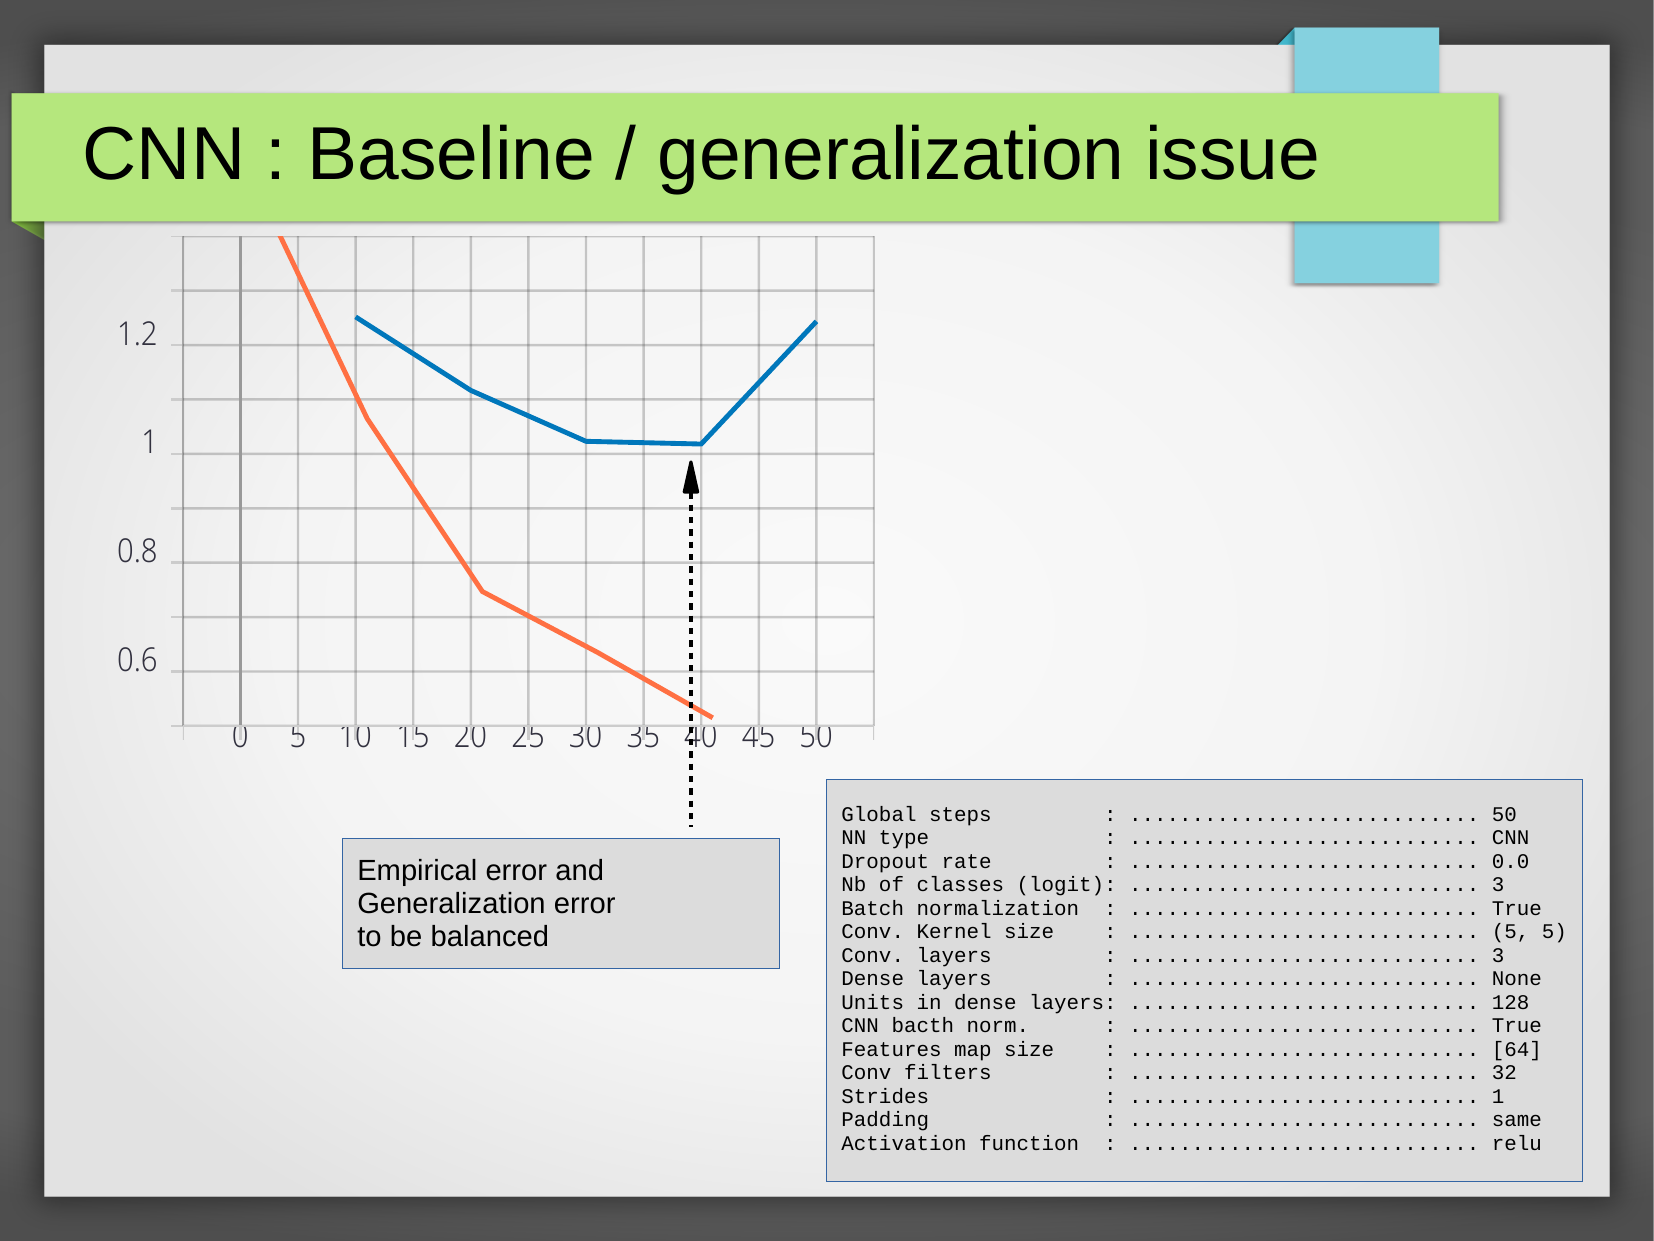

# CNN : Baseline / generalization issue
Global steps : ............................ 50
NN type : ............................ CNN
Dropout rate : ............................ 0.0
Nb of classes (logit): ............................ 3
Batch normalization : ............................ True
Conv. Kernel size : ............................ (5, 5)
Conv. layers : ............................ 3
Dense layers : ............................ None
Units in dense layers: ............................ 128
CNN bacth norm. : ............................ True
Features map size : ............................ [64]
Conv filters : ............................ 32
Strides : ............................ 1
Padding : ............................ same
Activation function : ............................ relu
Empirical error and
Generalization error
to be balanced